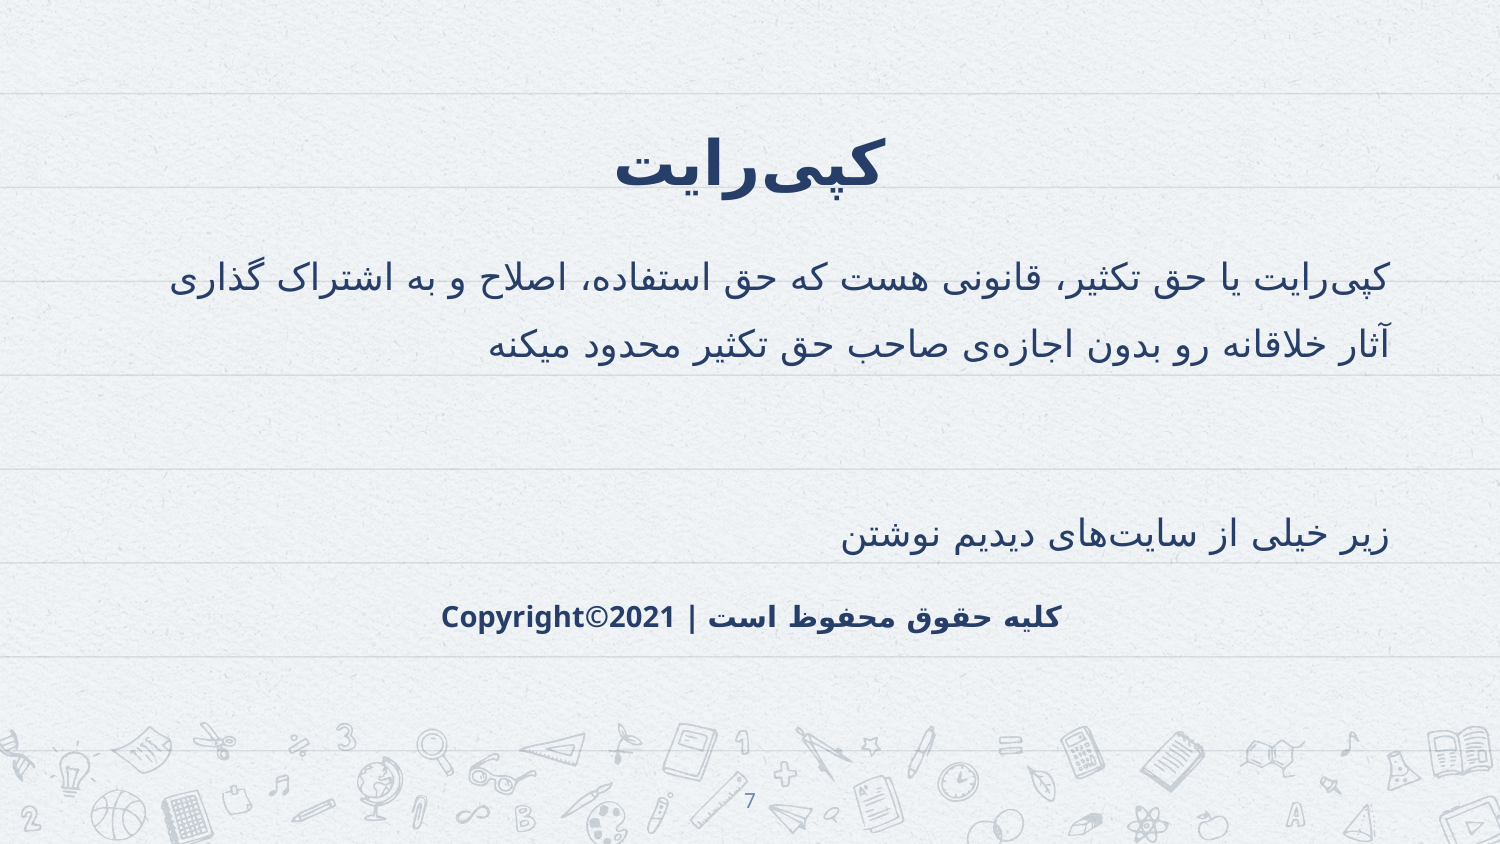

# کپی‌رایت
کپی‌رایت یا حق تکثیر، قانونی هست که حق استفاده، اصلاح و به اشتراک گذاری آثار خلاقانه رو بدون اجازه‌ی صاحب حق تکثیر محدود میکنه
زیر خیلی از سایت‌های دیدیم نوشتن
کلیه حقوق محفوظ است | Copyright©2021